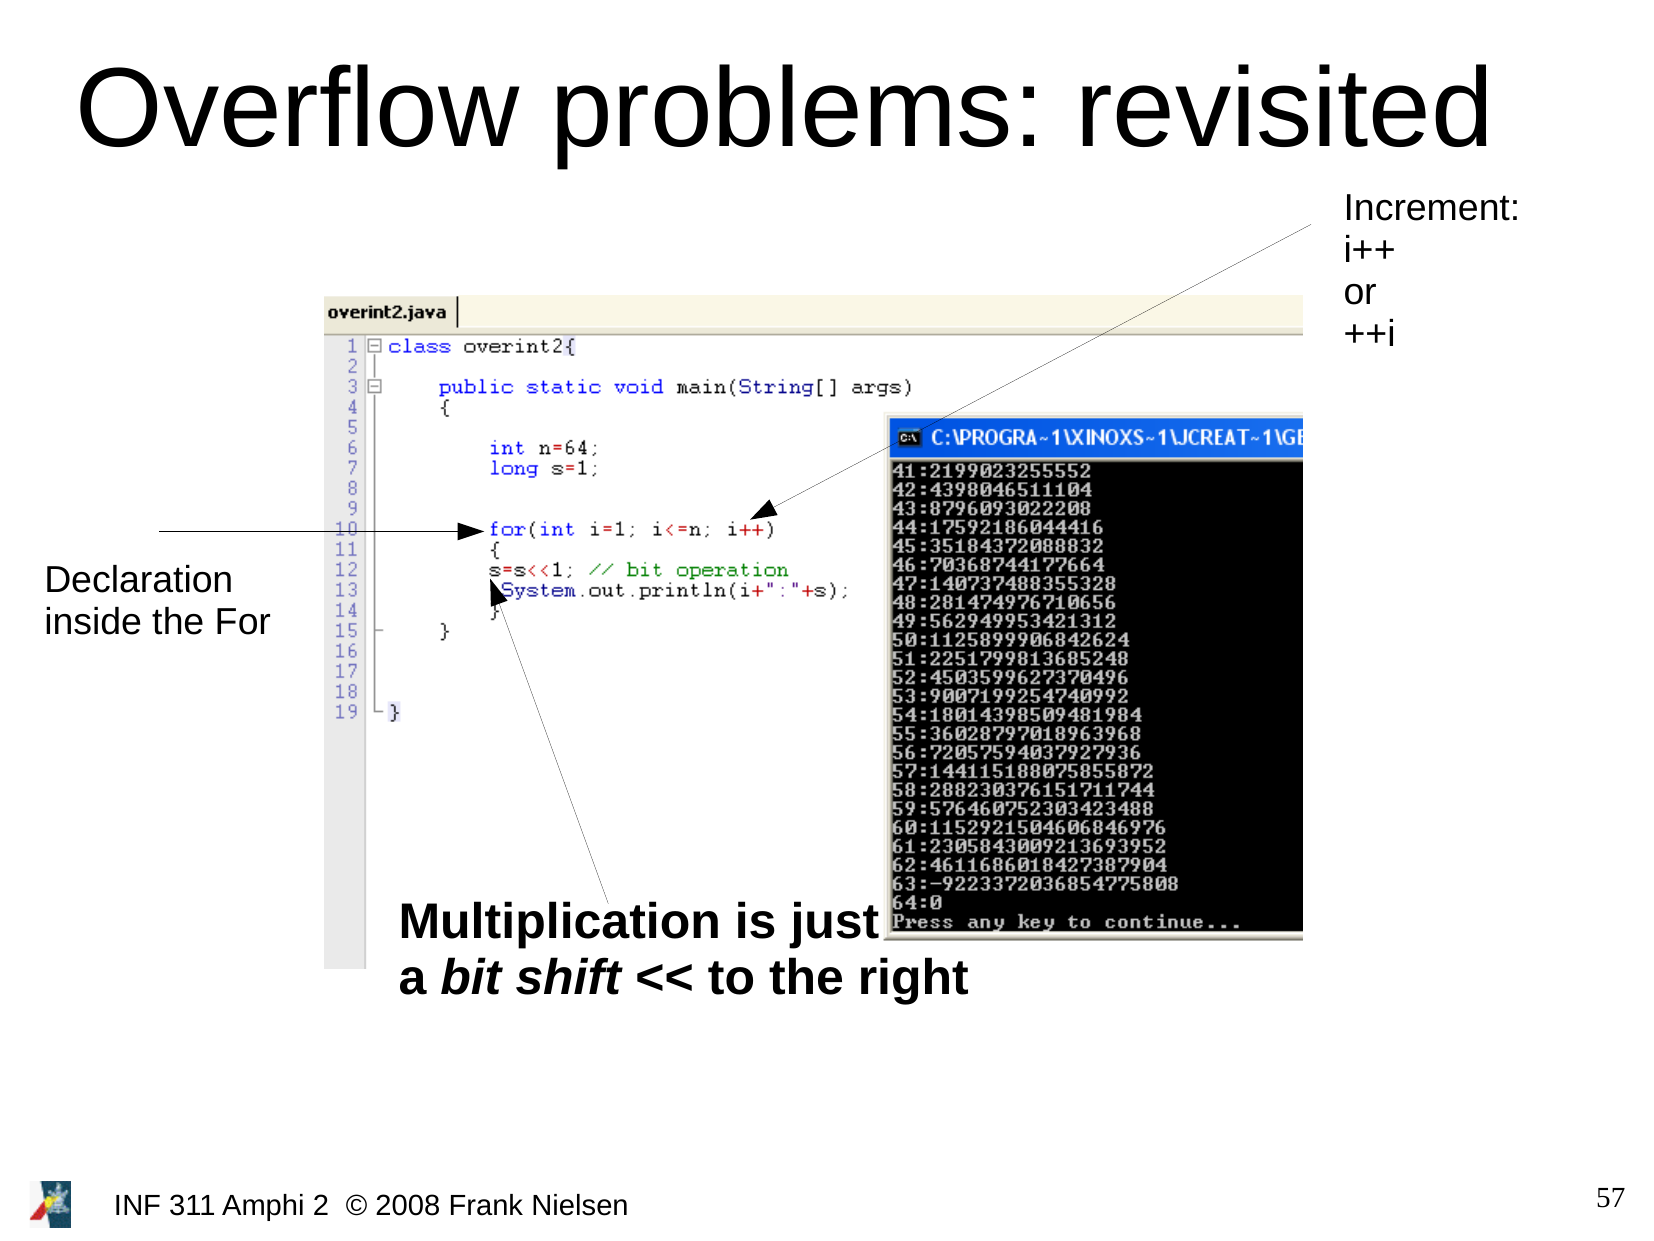

Overflow problems: revisited
Increment:
i++
or
++i
Declaration
inside the For
Multiplication is just
a bit shift << to the right